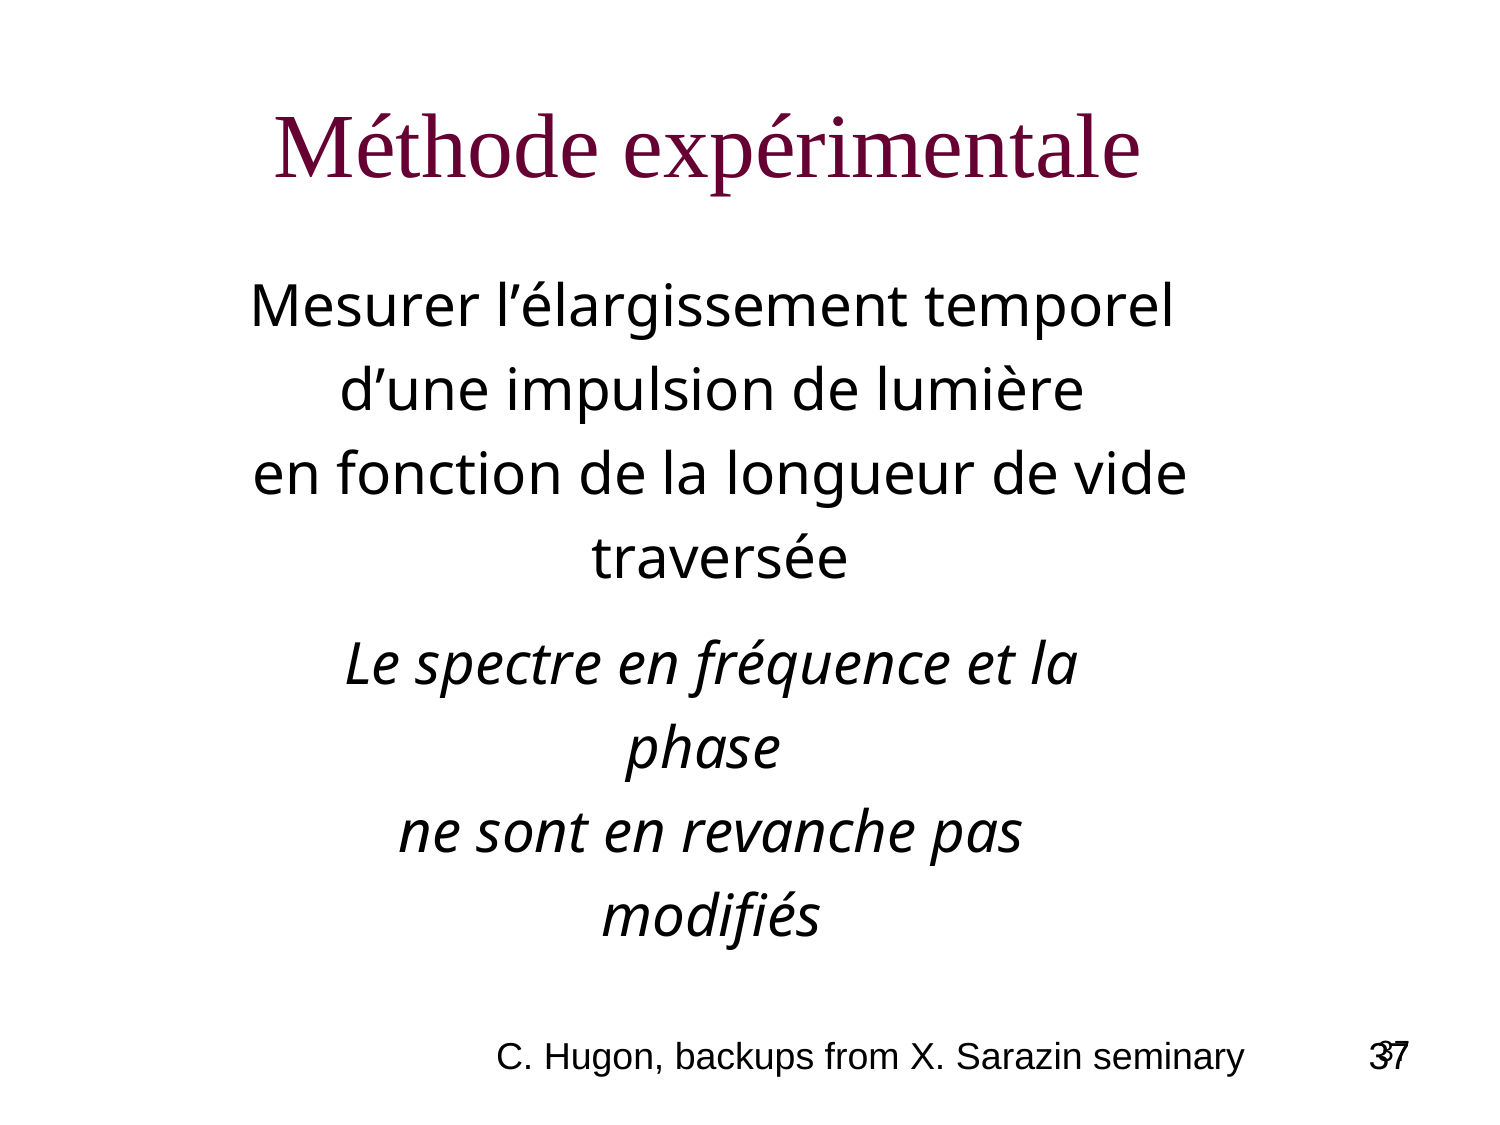

Méthode expérimentale
Mesurer l’élargissement temporel
d’une impulsion de lumière
en fonction de la longueur de vide traversée
Le spectre en fréquence et la phase
ne sont en revanche pas modifiés
C. Hugon, backups from X. Sarazin seminary
37